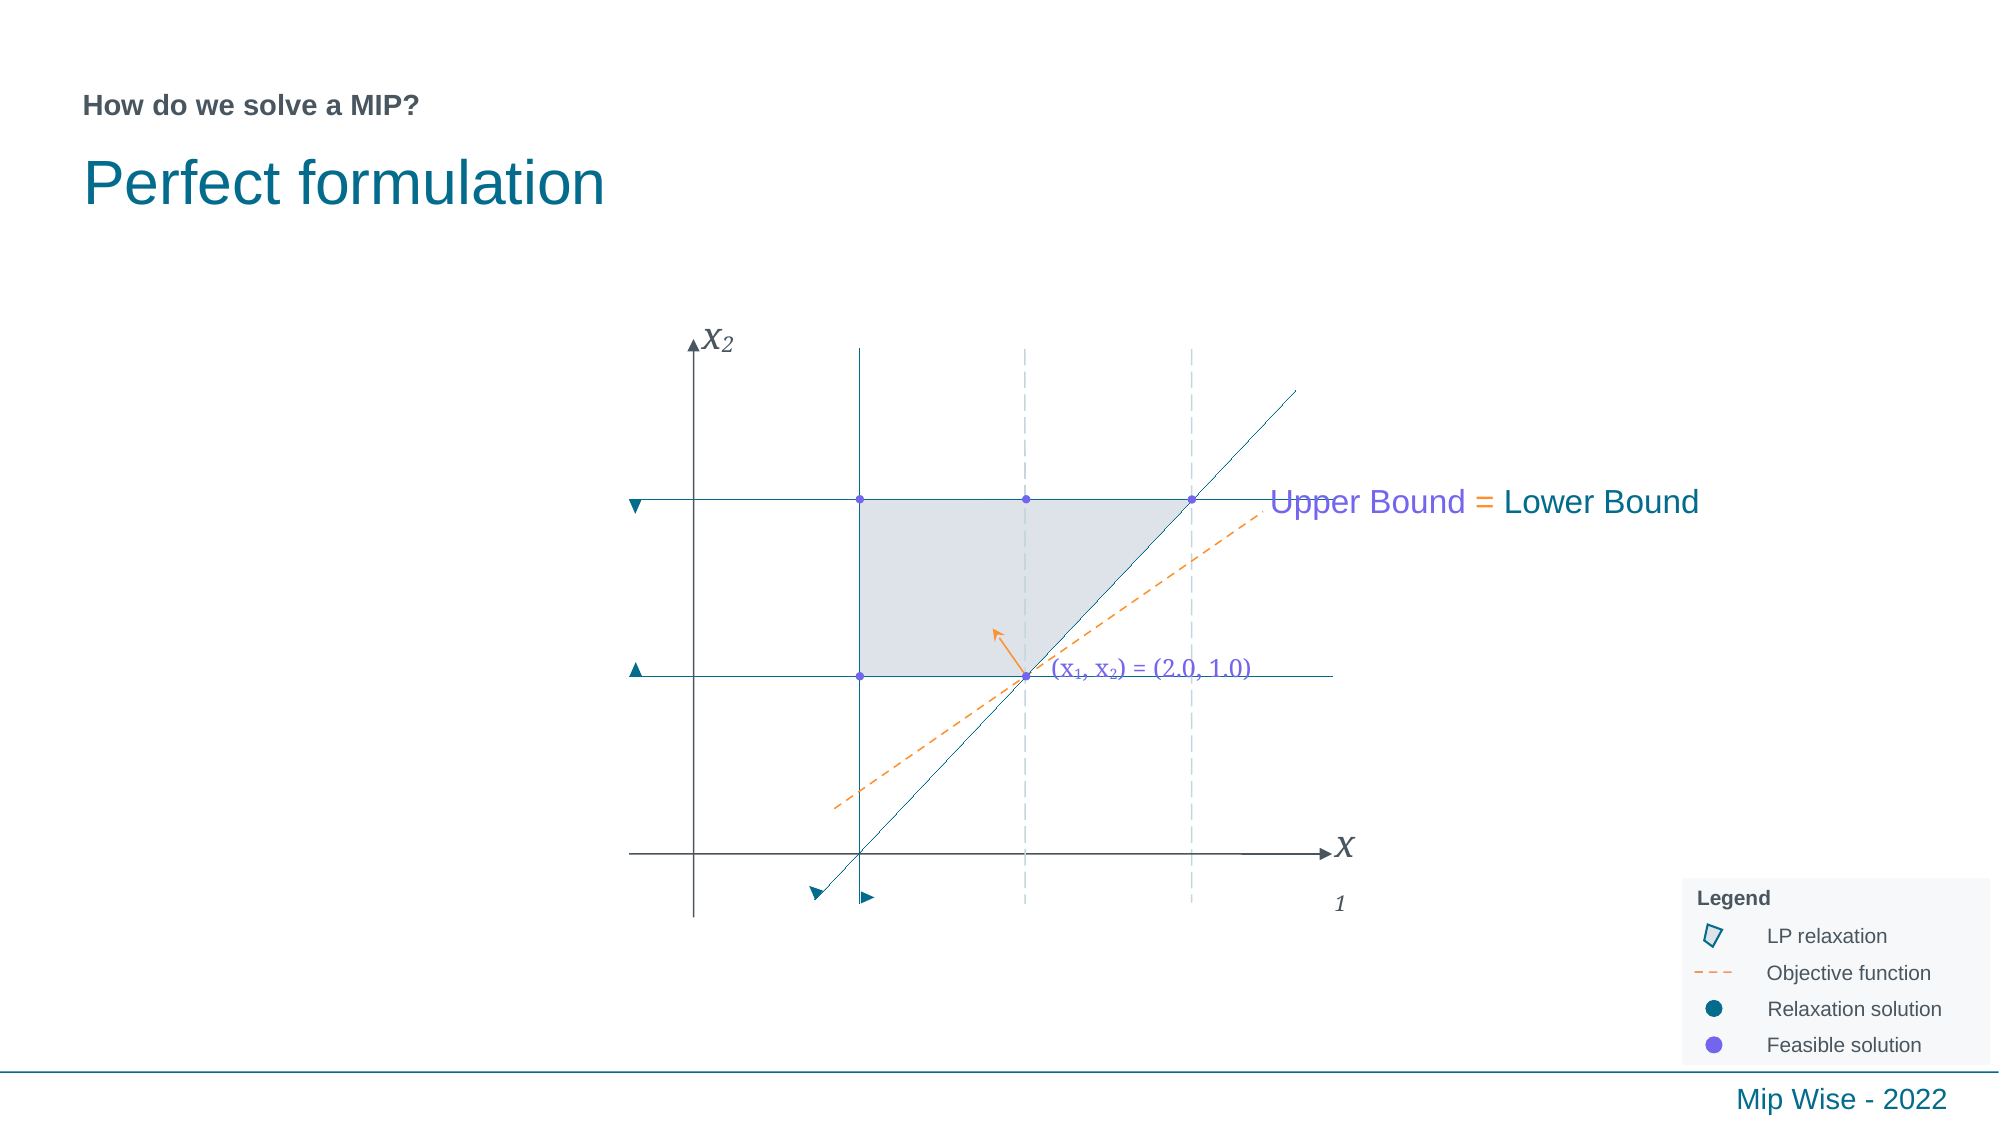

How do we solve a MIP?
# Perfect formulation
x2
Upper Bound = Lower Bound
(x1, x2) = (2.0, 1.0)
x1
Legend
LP relaxation
Objective function
Relaxation solution
Feasible solution
Mip Wise - 2022